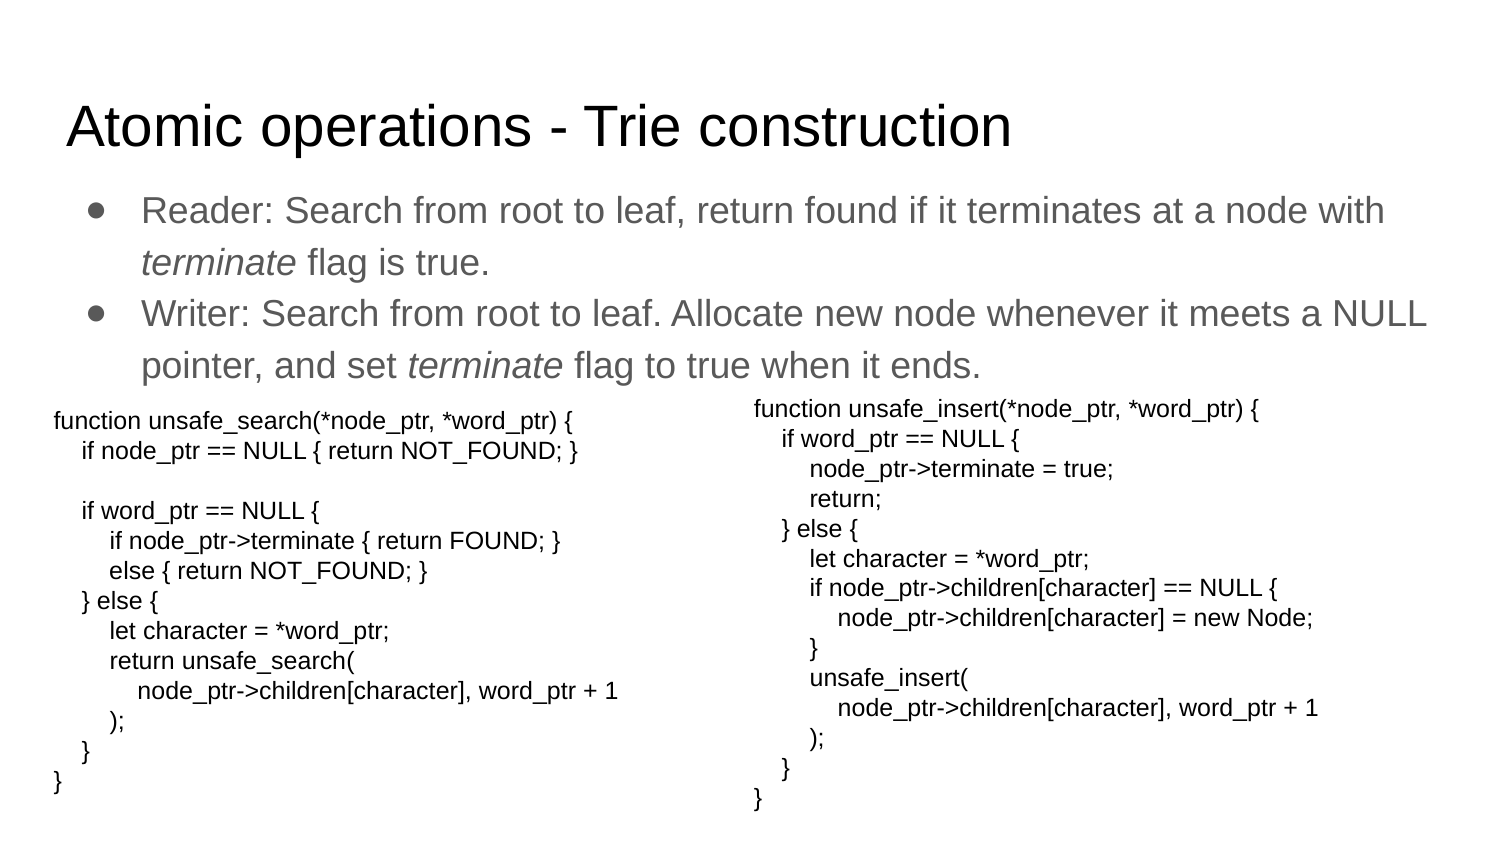

Atomic operations - Trie construction
# Reader: Search from root to leaf, return found if it terminates at a node with terminate flag is true.
Writer: Search from root to leaf. Allocate new node whenever it meets a NULL pointer, and set terminate flag to true when it ends.
function unsafe_insert(*node_ptr, *word_ptr) {
 if word_ptr == NULL {
 node_ptr->terminate = true;
 return;
 } else {
 let character = *word_ptr;
 if node_ptr->children[character] == NULL {
 node_ptr->children[character] = new Node;
 }
 unsafe_insert(
 node_ptr->children[character], word_ptr + 1
 );
 }
}
function unsafe_search(*node_ptr, *word_ptr) {
 if node_ptr == NULL { return NOT_FOUND; }
 if word_ptr == NULL {
 if node_ptr->terminate { return FOUND; }
 else { return NOT_FOUND; }
 } else {
 let character = *word_ptr;
 return unsafe_search(
 node_ptr->children[character], word_ptr + 1
 );
 }
}